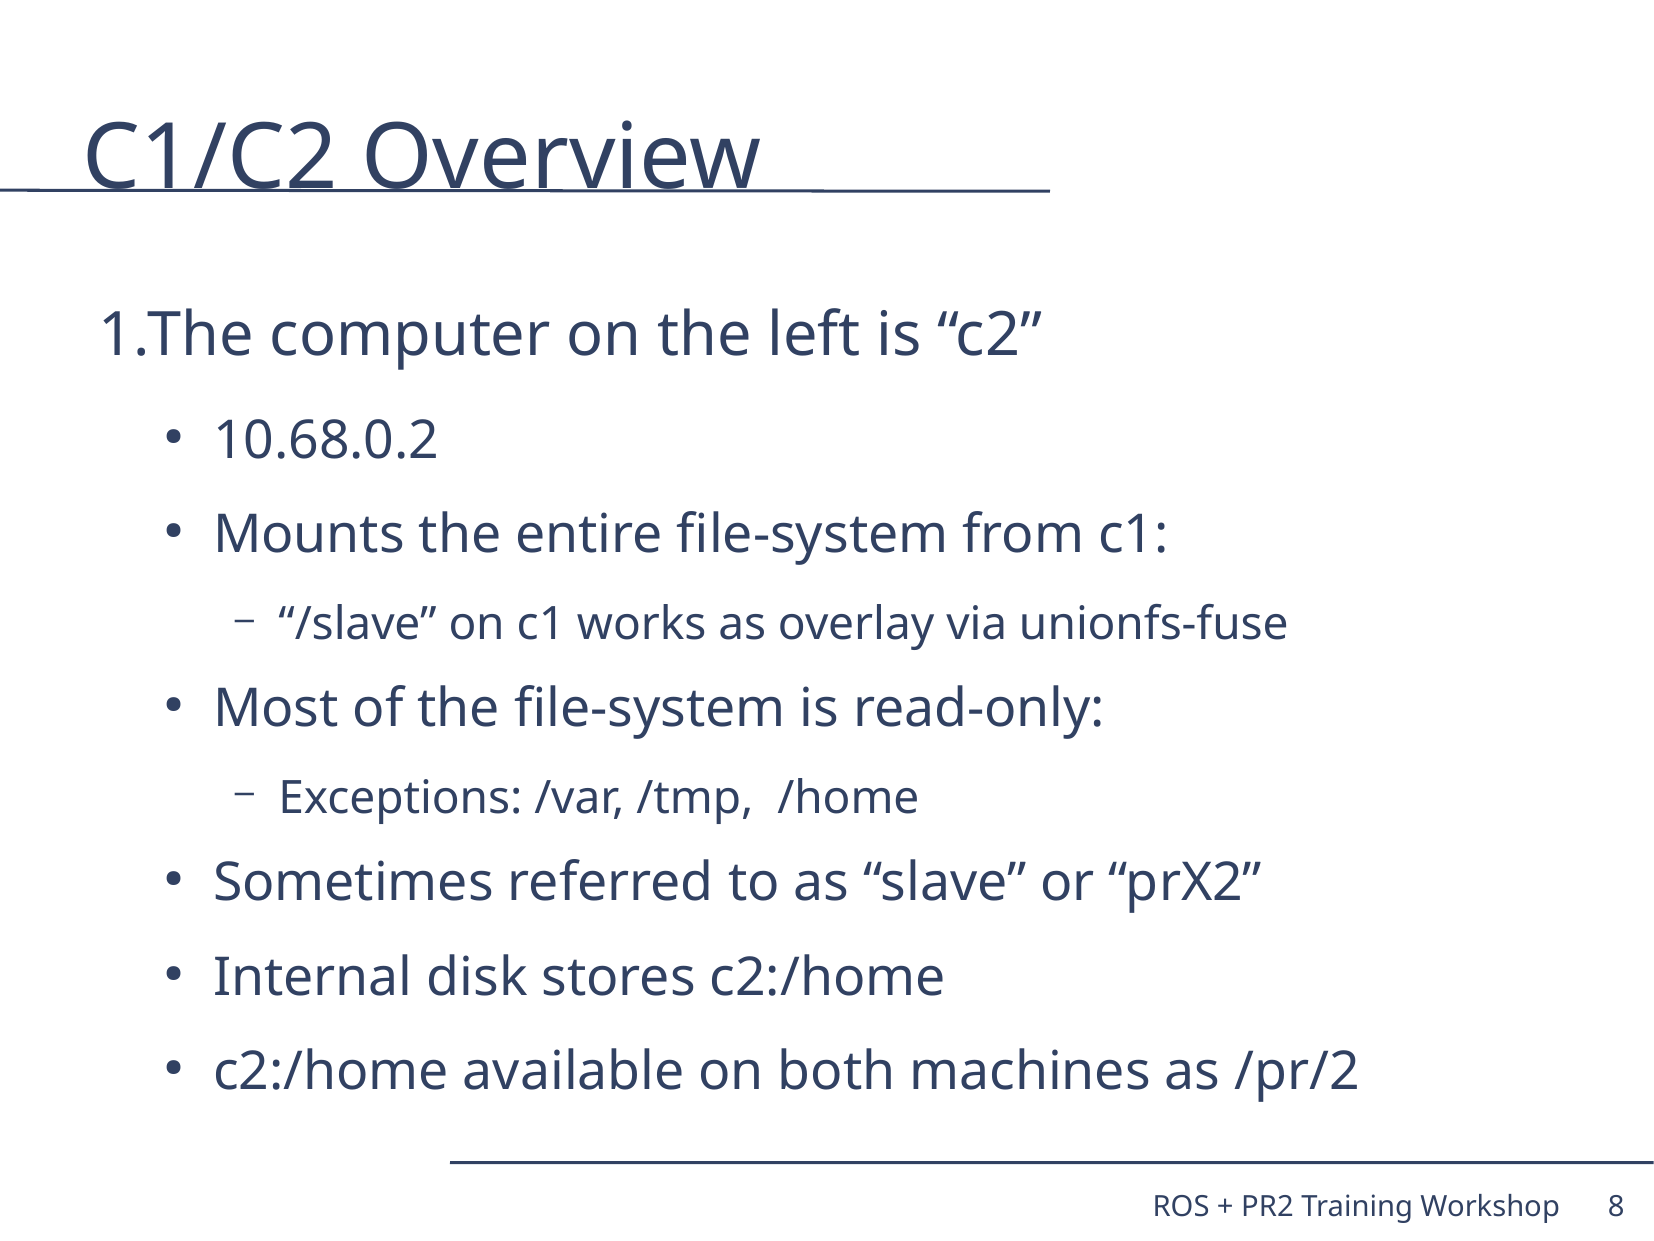

# C1/C2 Overview
The computer on the left is “c2”
10.68.0.2
Mounts the entire file-system from c1:
“/slave” on c1 works as overlay via unionfs-fuse
Most of the file-system is read-only:
Exceptions: /var, /tmp, /home
Sometimes referred to as “slave” or “prX2”
Internal disk stores c2:/home
c2:/home available on both machines as /pr/2